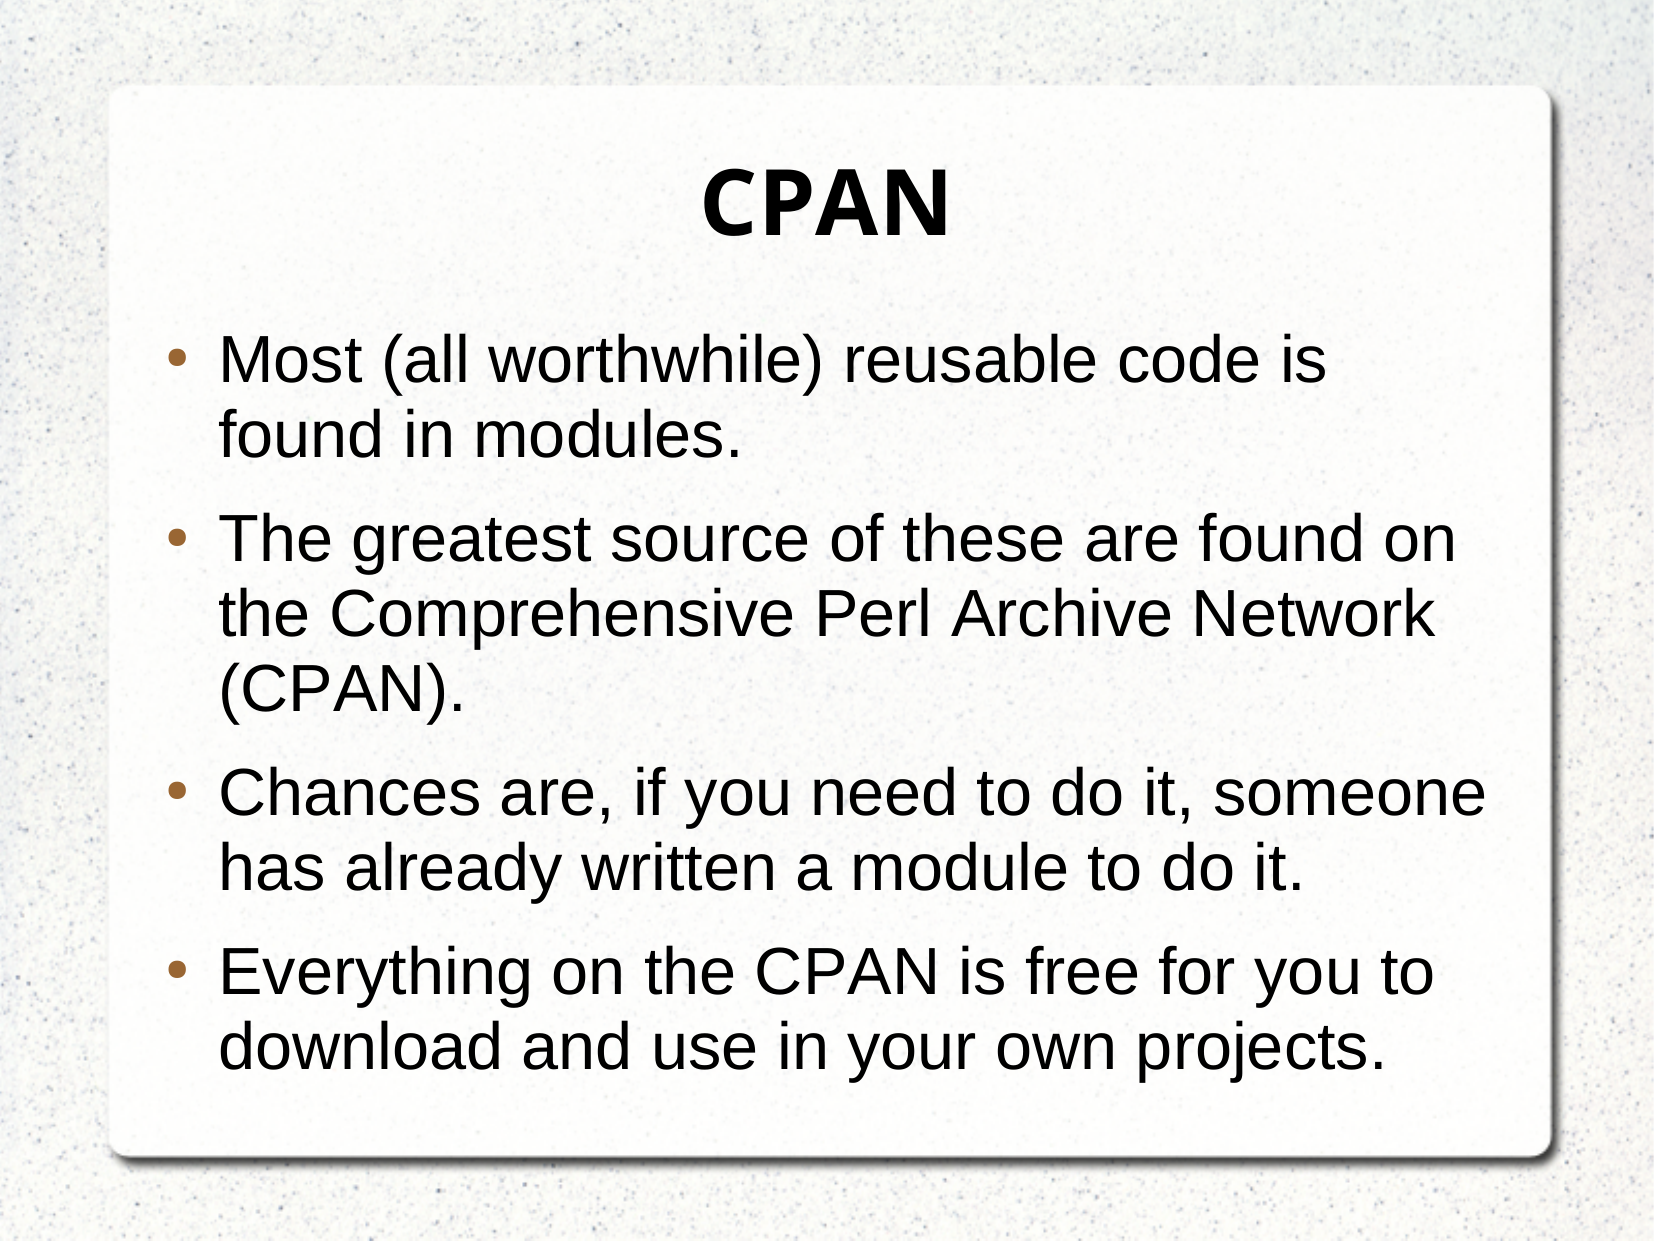

# CPAN
Most (all worthwhile) reusable code is found in modules.
The greatest source of these are found on the Comprehensive Perl Archive Network (CPAN).
Chances are, if you need to do it, someone has already written a module to do it.
Everything on the CPAN is free for you to download and use in your own projects.